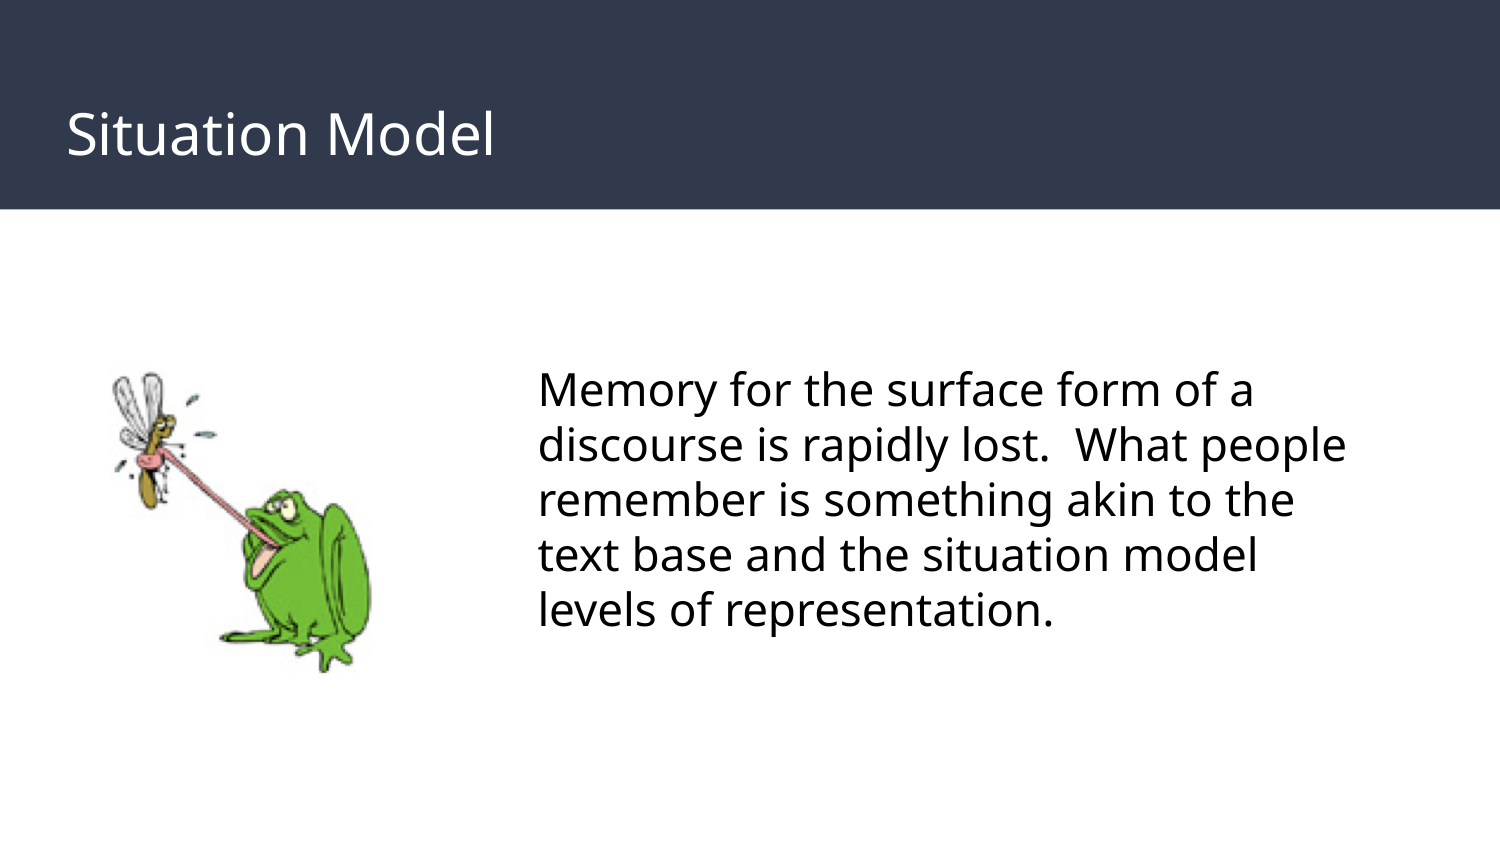

# Situation Model
Memory for the surface form of a discourse is rapidly lost. What people remember is something akin to the text base and the situation model levels of representation.